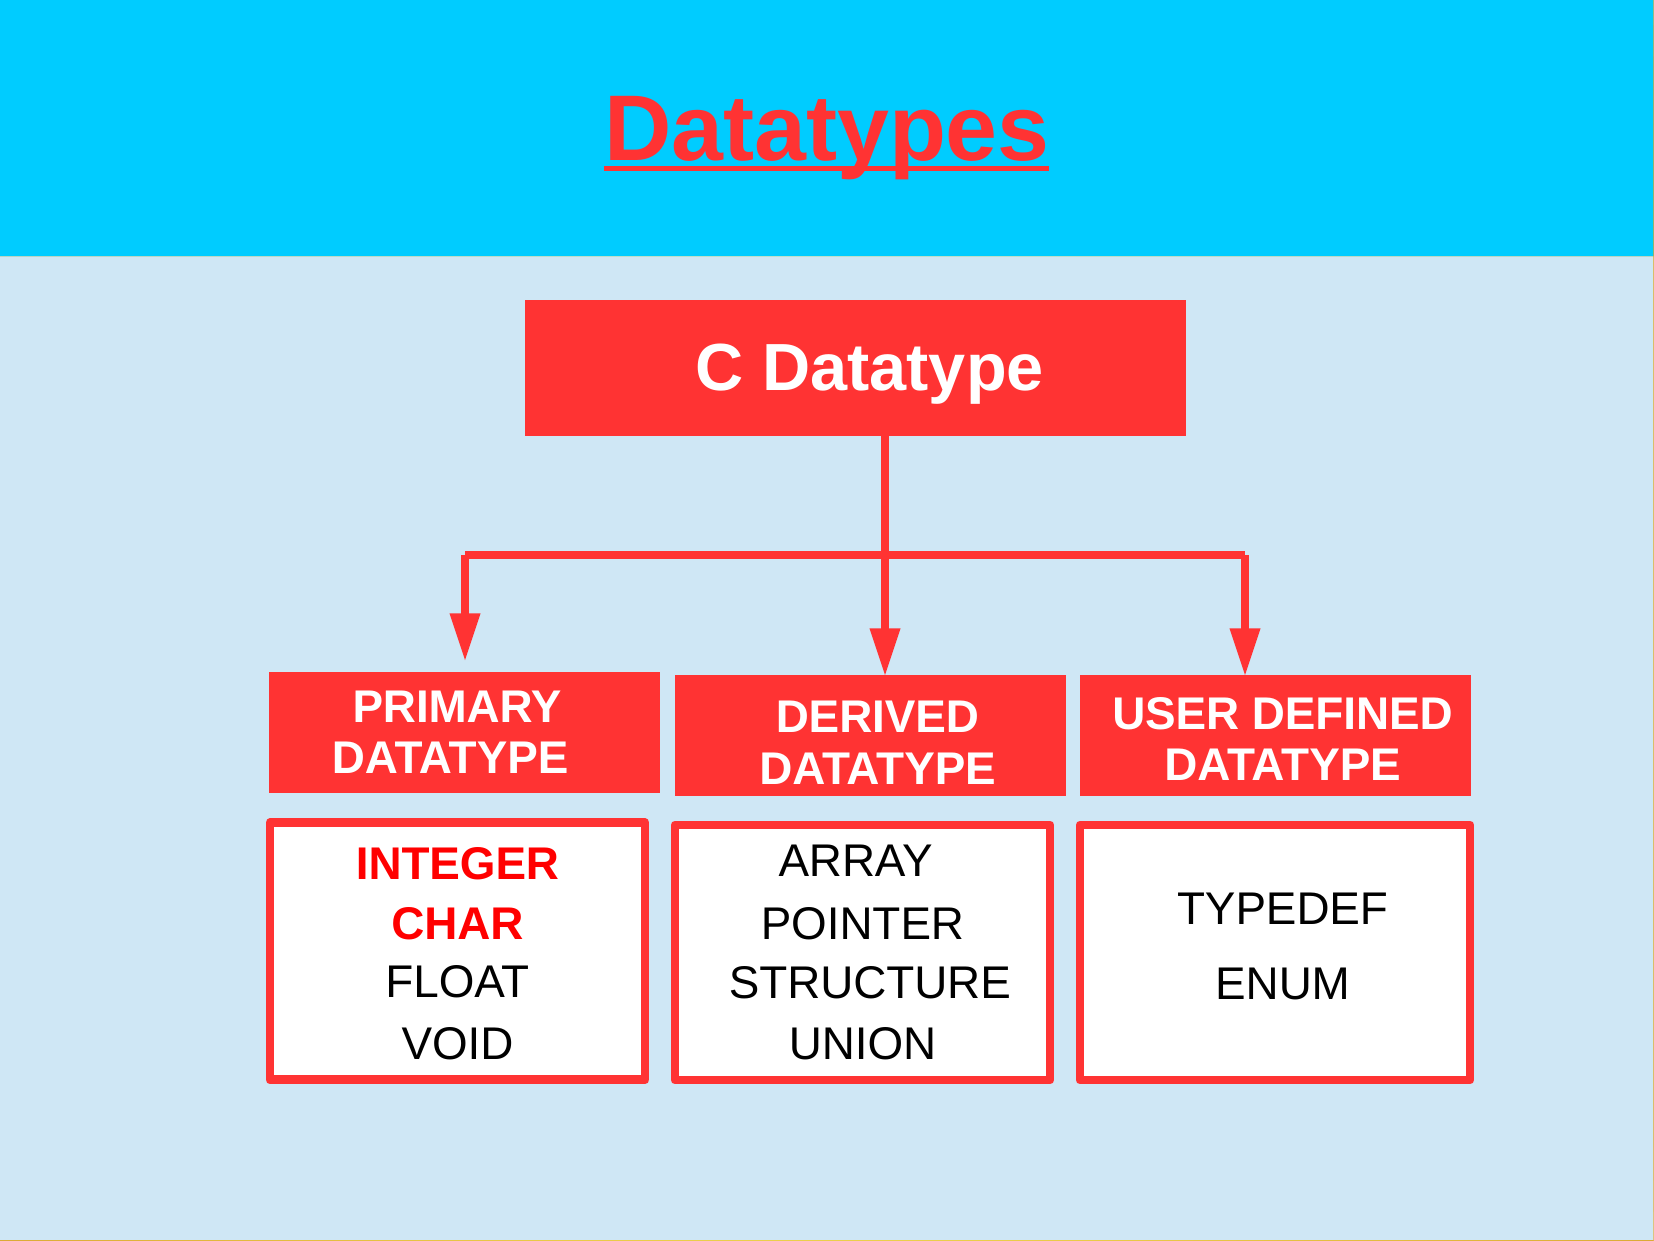

# Datatypes
C Datatype
PRIMARY DATATYPE
USER DEFINED DATATYPE
DERIVED DATATYPE
ARRAY
INTEGER
TYPEDEF
CHAR
POINTER
FLOAT
STRUCTURE
ENUM
VOID
UNION